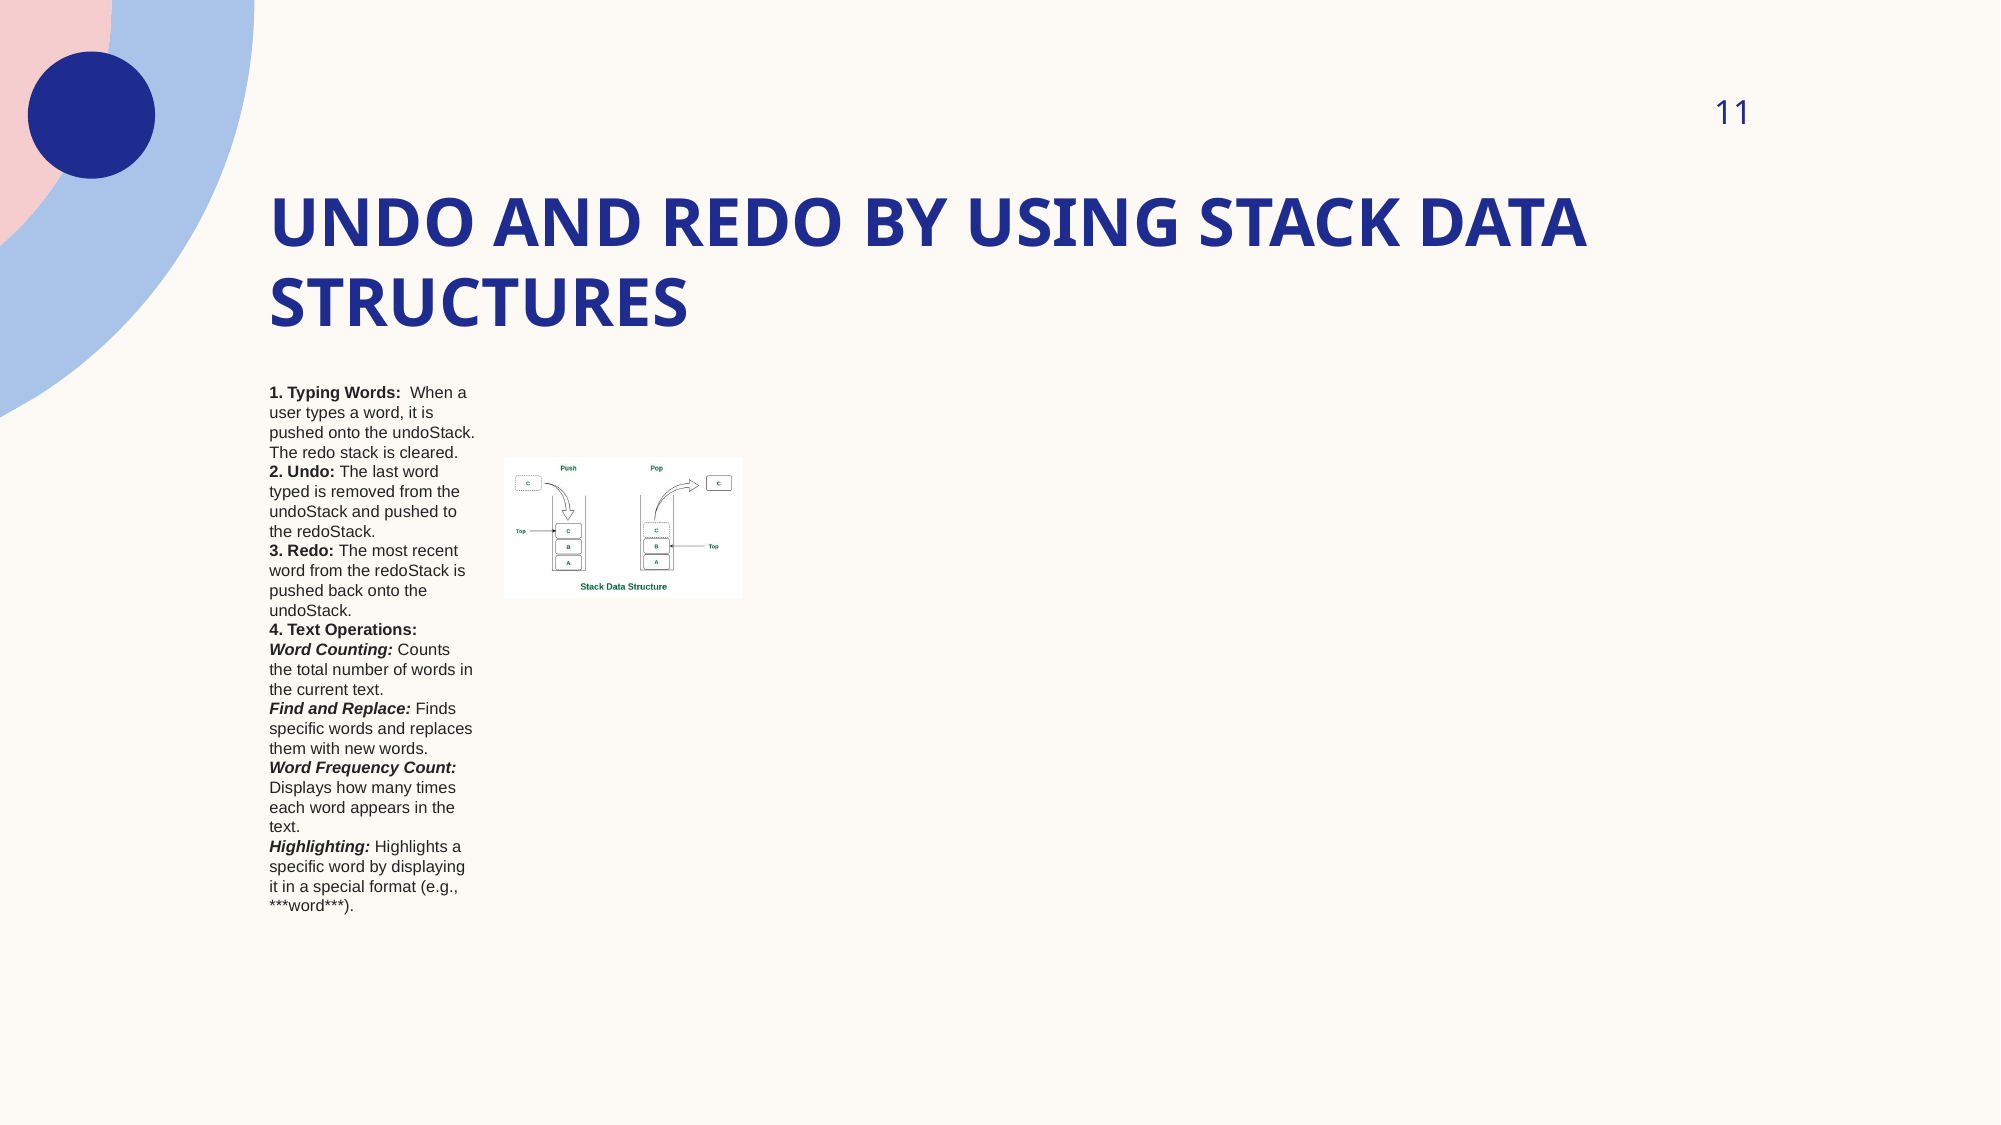

# UNDO AND REDO BY USING STACK DATA STRUCTURES
1. Typing Words: When a user types a word, it is pushed onto the undoStack. The redo stack is cleared.
2. Undo: The last word typed is removed from the undoStack and pushed to the redoStack.
3. Redo: The most recent word from the redoStack is pushed back onto the undoStack.
4. Text Operations:
Word Counting: Counts the total number of words in the current text.
Find and Replace: Finds specific words and replaces them with new words.
Word Frequency Count: Displays how many times each word appears in the text.
Highlighting: Highlights a specific word by displaying it in a special format (e.g., ***word***).